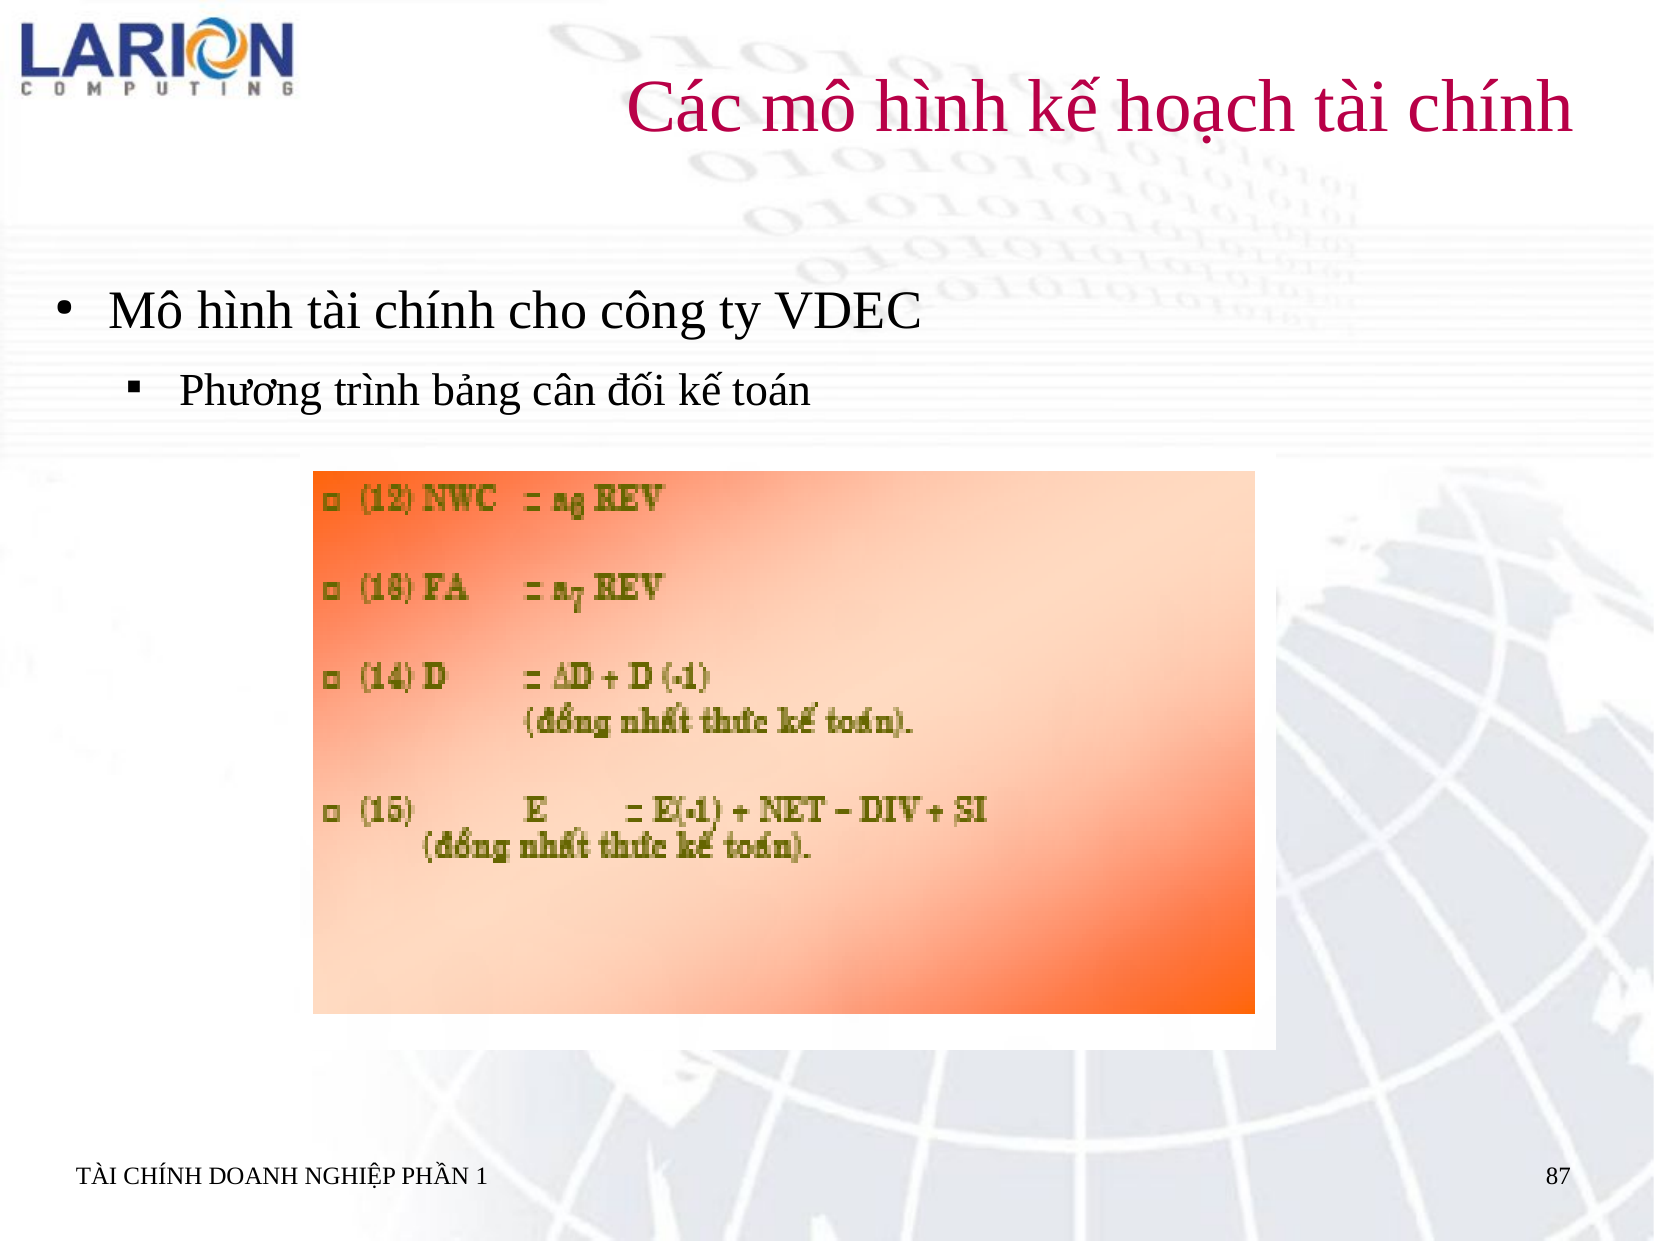

# Các mô hình kế hoạch tài chính
Mô hình tài chính cho công ty VDEC
Phương trình bảng cân đối kế toán
TÀI CHÍNH DOANH NGHIỆP PHẦN 1
87